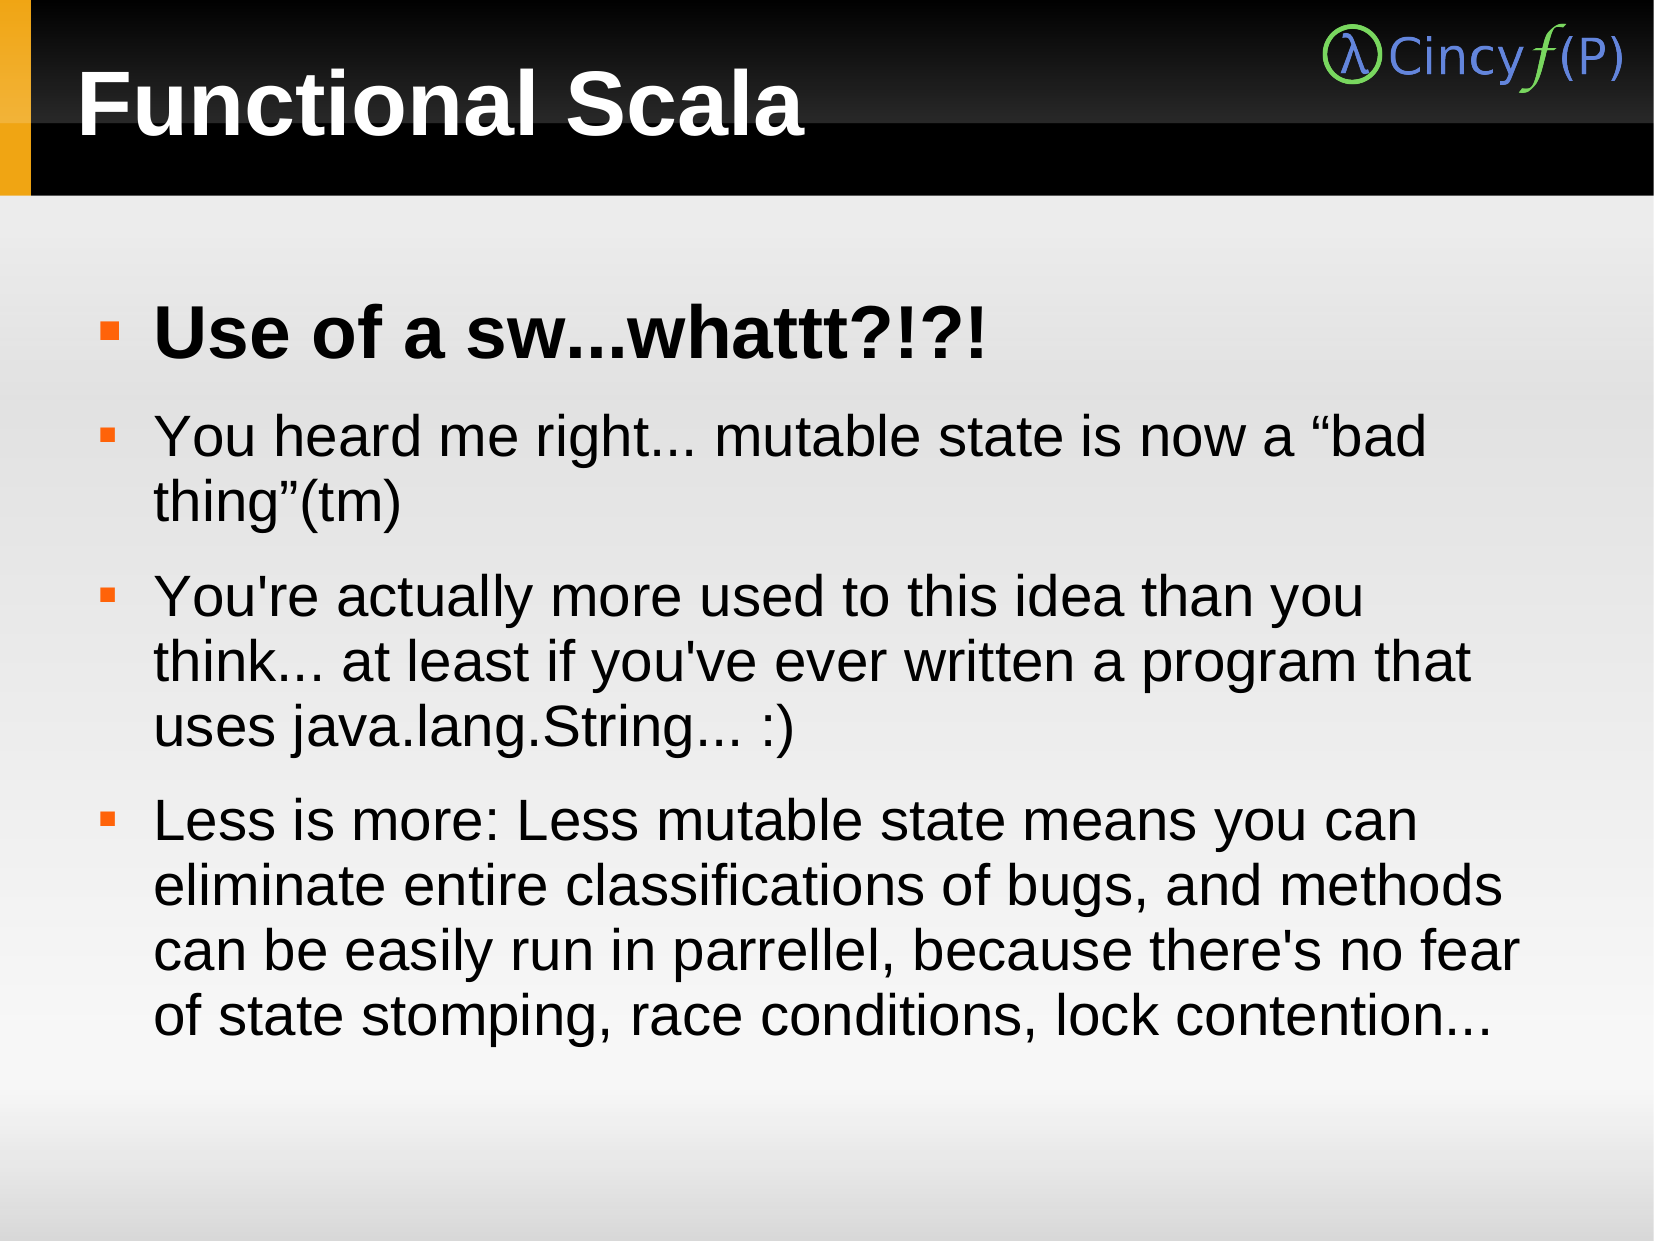

# Functional Scala
Use of a sw...whattt?!?!
You heard me right... mutable state is now a “bad thing”(tm)
You're actually more used to this idea than you think... at least if you've ever written a program that uses java.lang.String... :)
Less is more: Less mutable state means you can eliminate entire classifications of bugs, and methods can be easily run in parrellel, because there's no fear of state stomping, race conditions, lock contention...